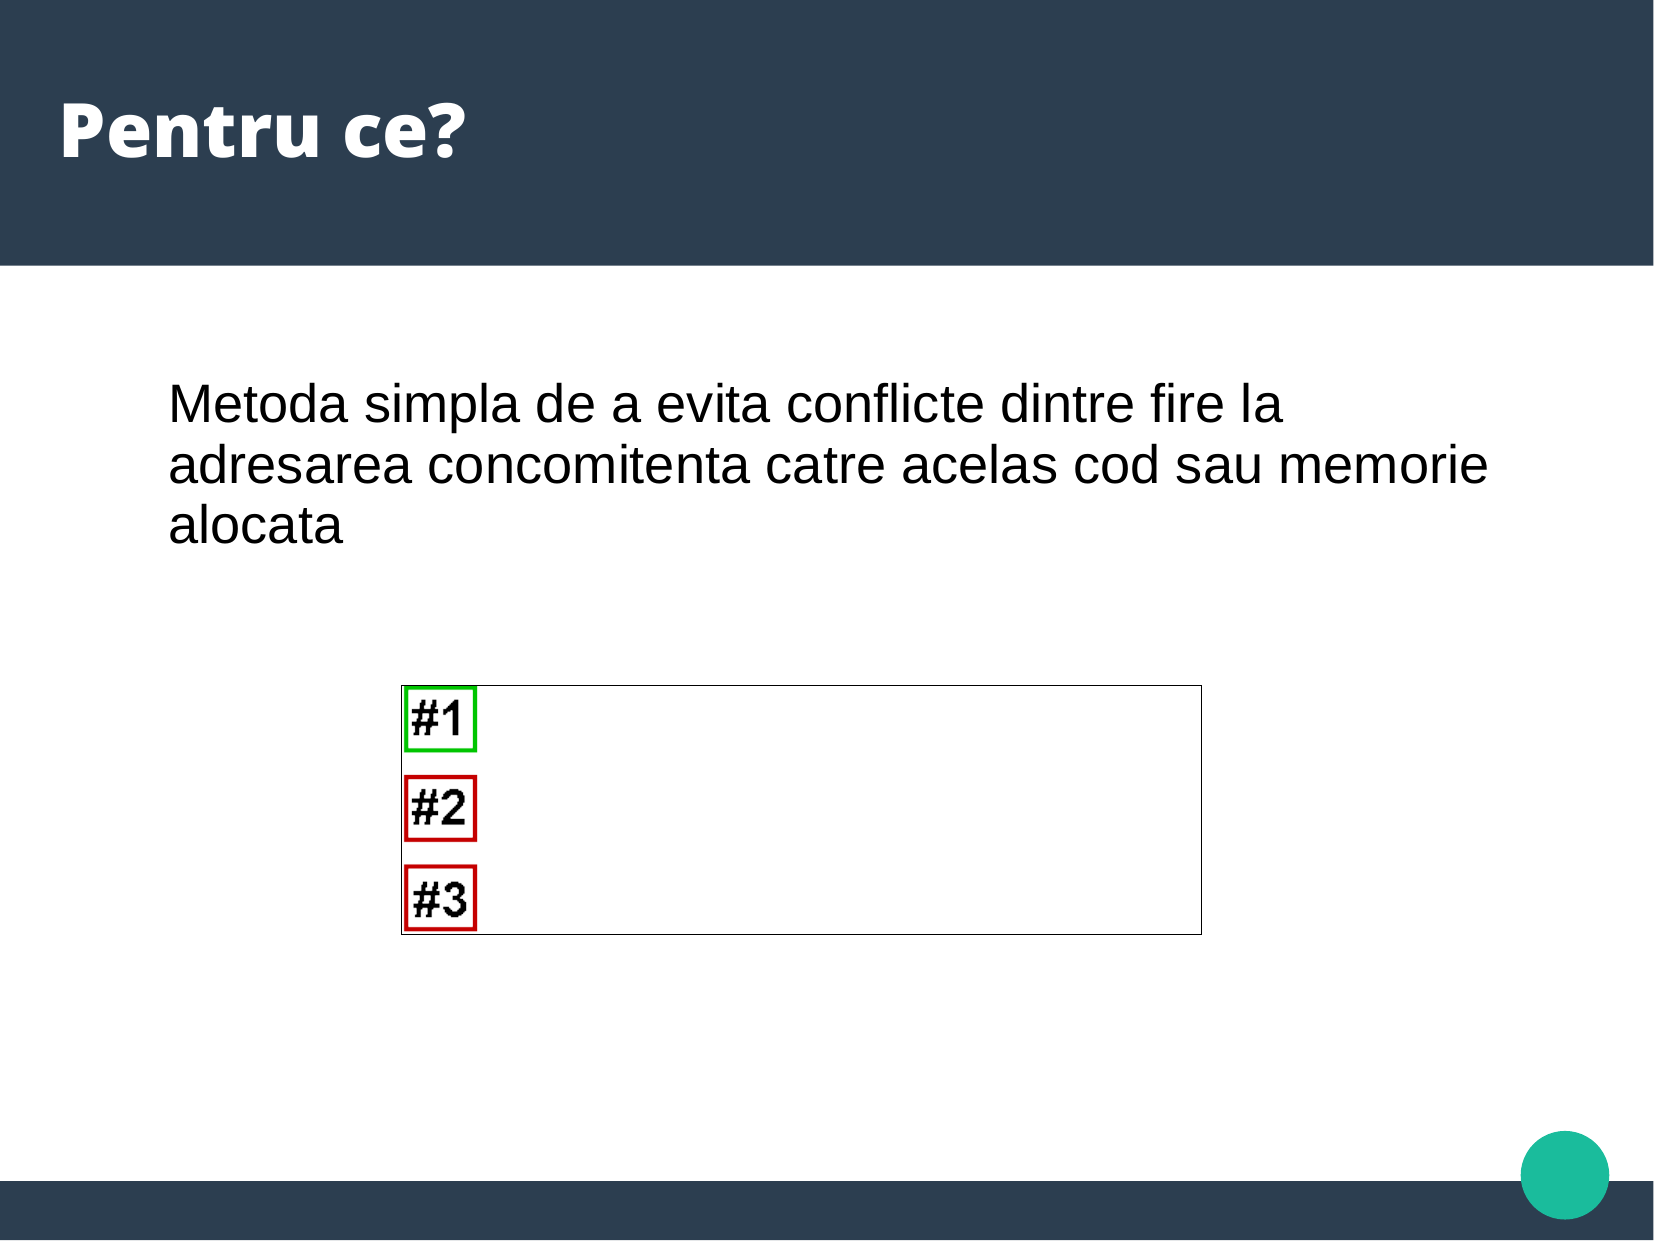

# Pentru ce?
Metoda simpla de a evita conflicte dintre fire la adresarea concomitenta catre acelas cod sau memorie alocata